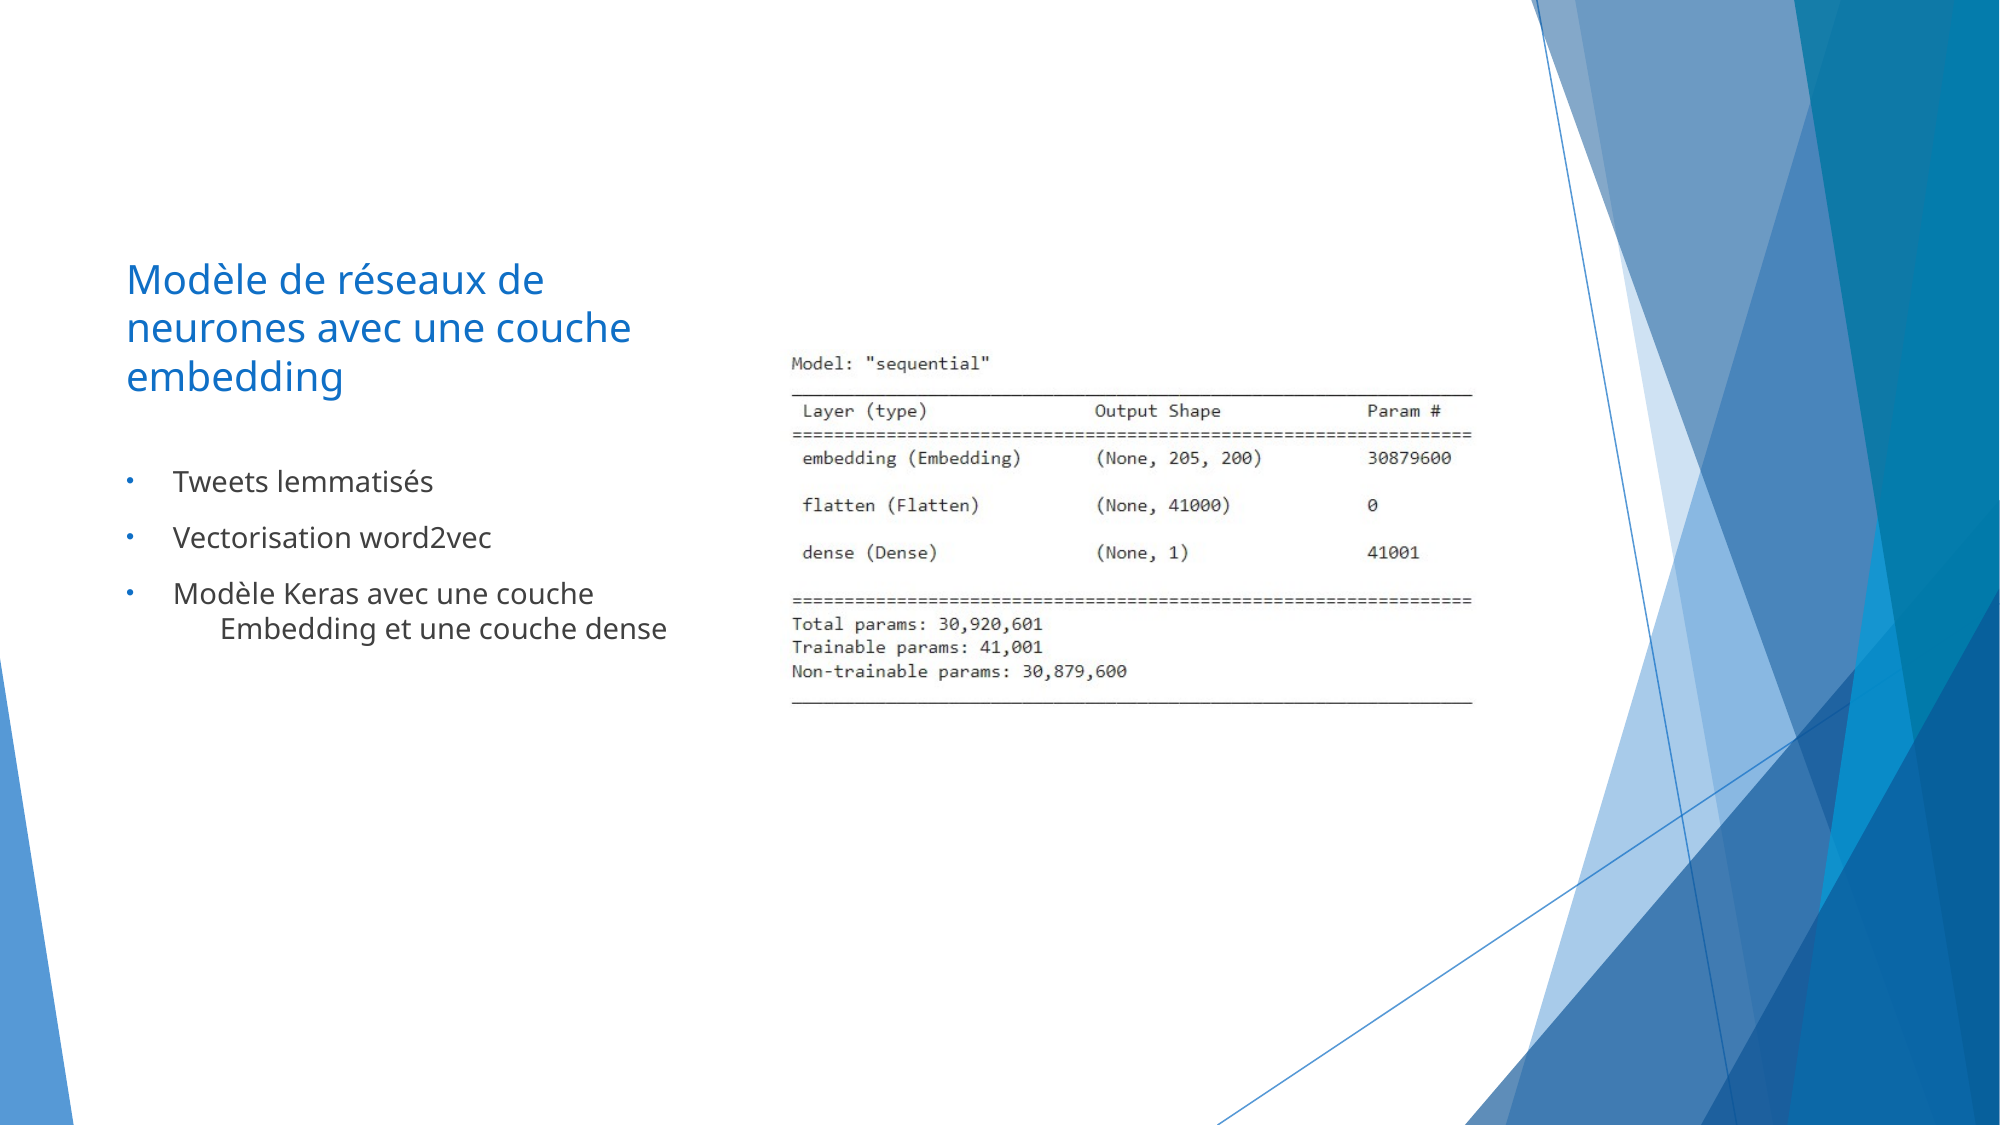

# Modèle de réseaux de neurones avec une couche embedding
Tweets lemmatisés
Vectorisation word2vec
Modèle Keras avec une couche Embedding et une couche dense